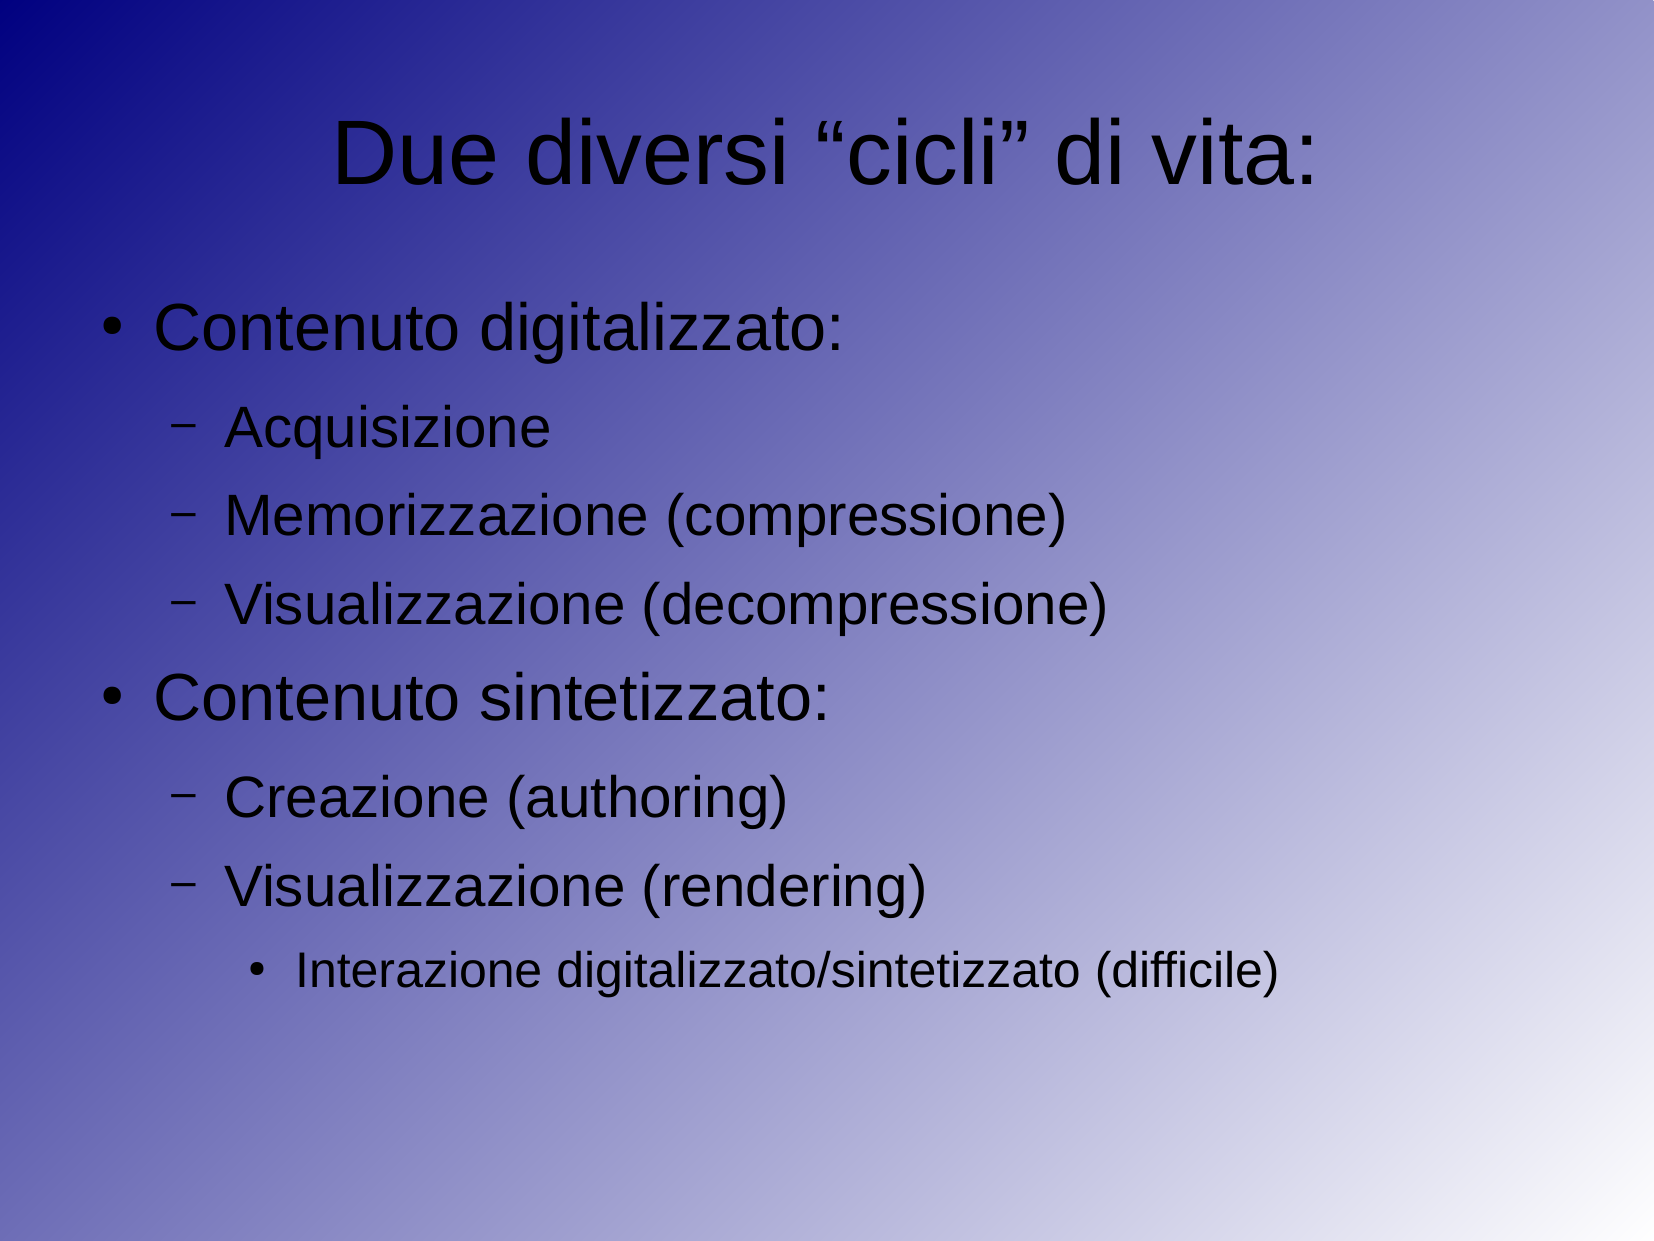

# Due diversi “cicli” di vita:
Contenuto digitalizzato:
Acquisizione
Memorizzazione (compressione)
Visualizzazione (decompressione)
Contenuto sintetizzato:
Creazione (authoring)
Visualizzazione (rendering)
Interazione digitalizzato/sintetizzato (difficile)